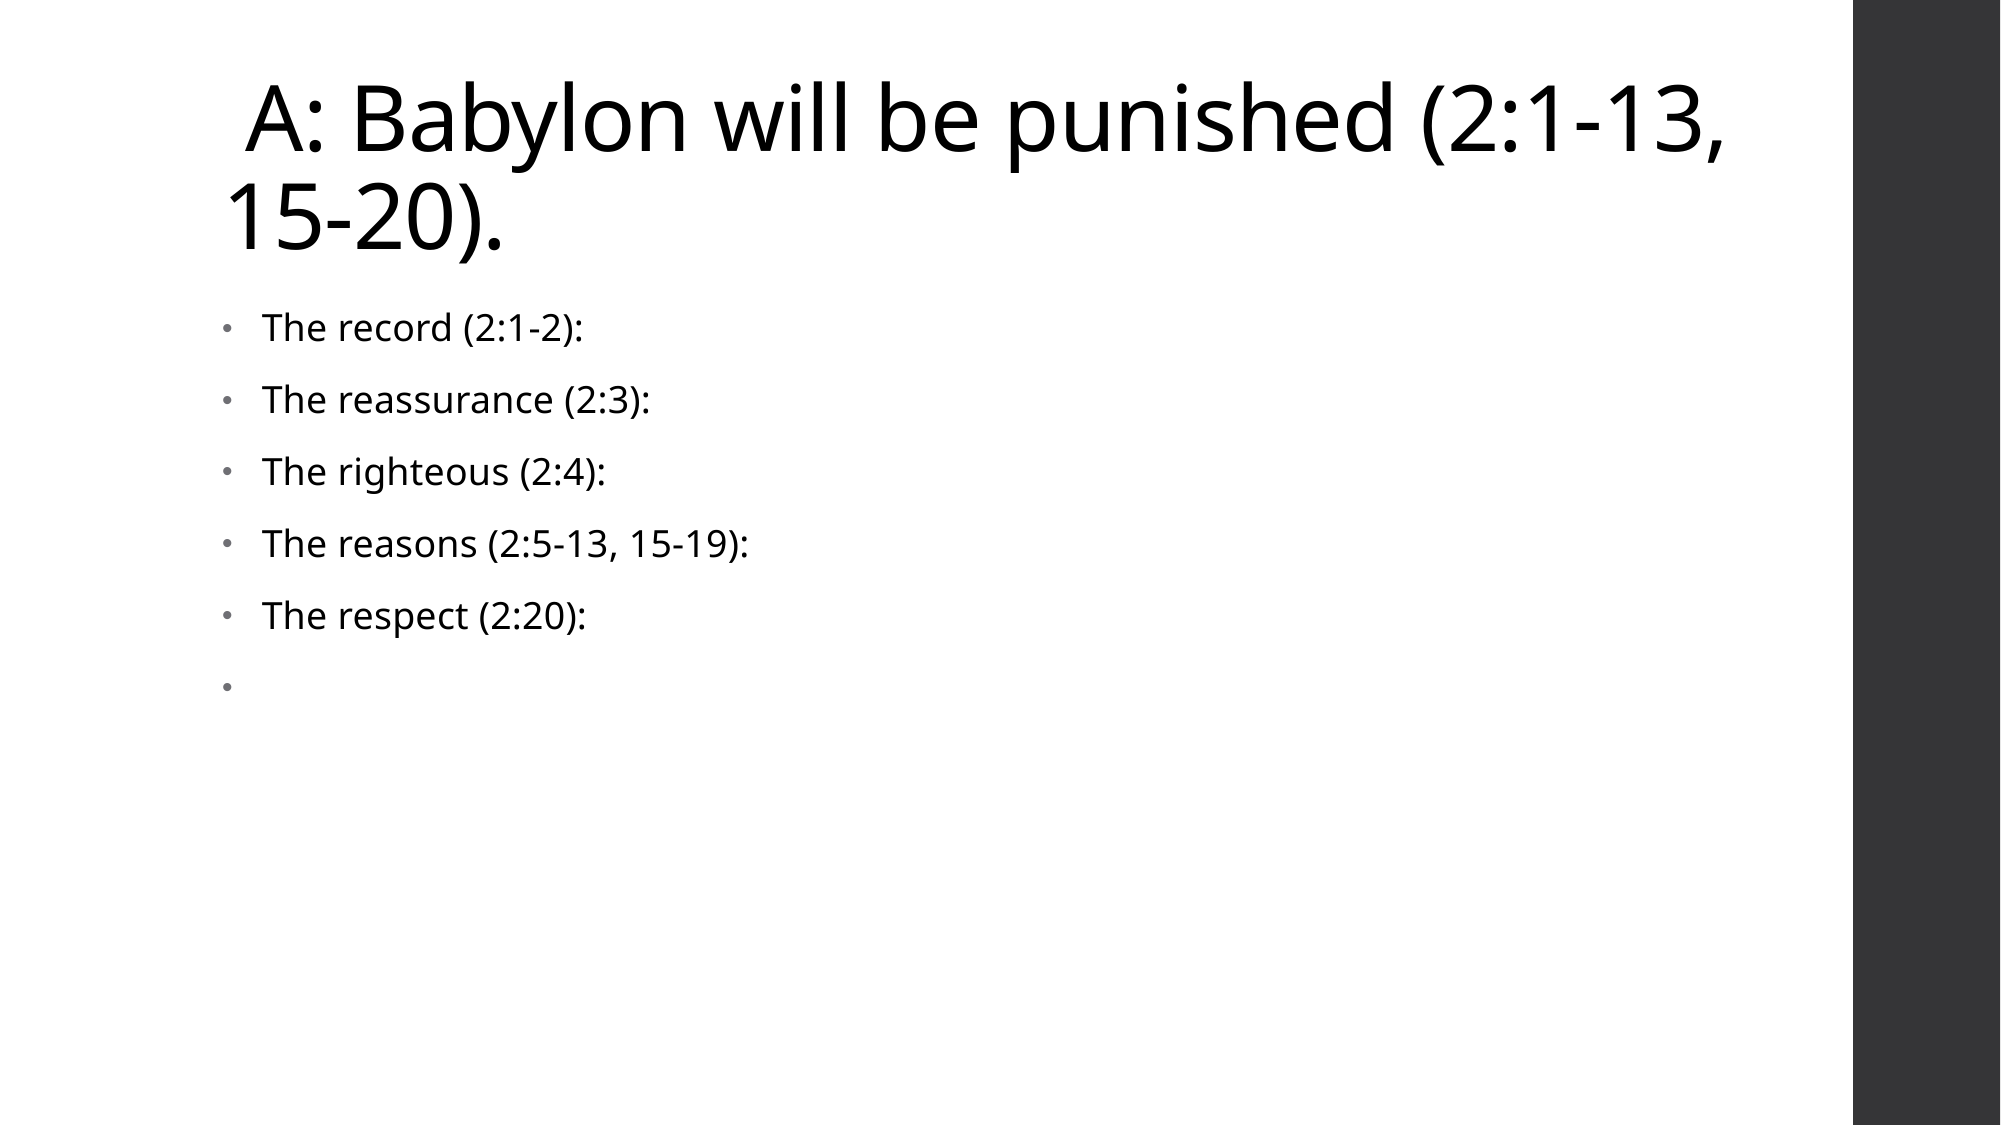

# A: Babylon will be punished (2:1-13, 15-20).
 The record (2:1-2):
 The reassurance (2:3):
 The righteous (2:4):
 The reasons (2:5-13, 15-19):
 The respect (2:20):